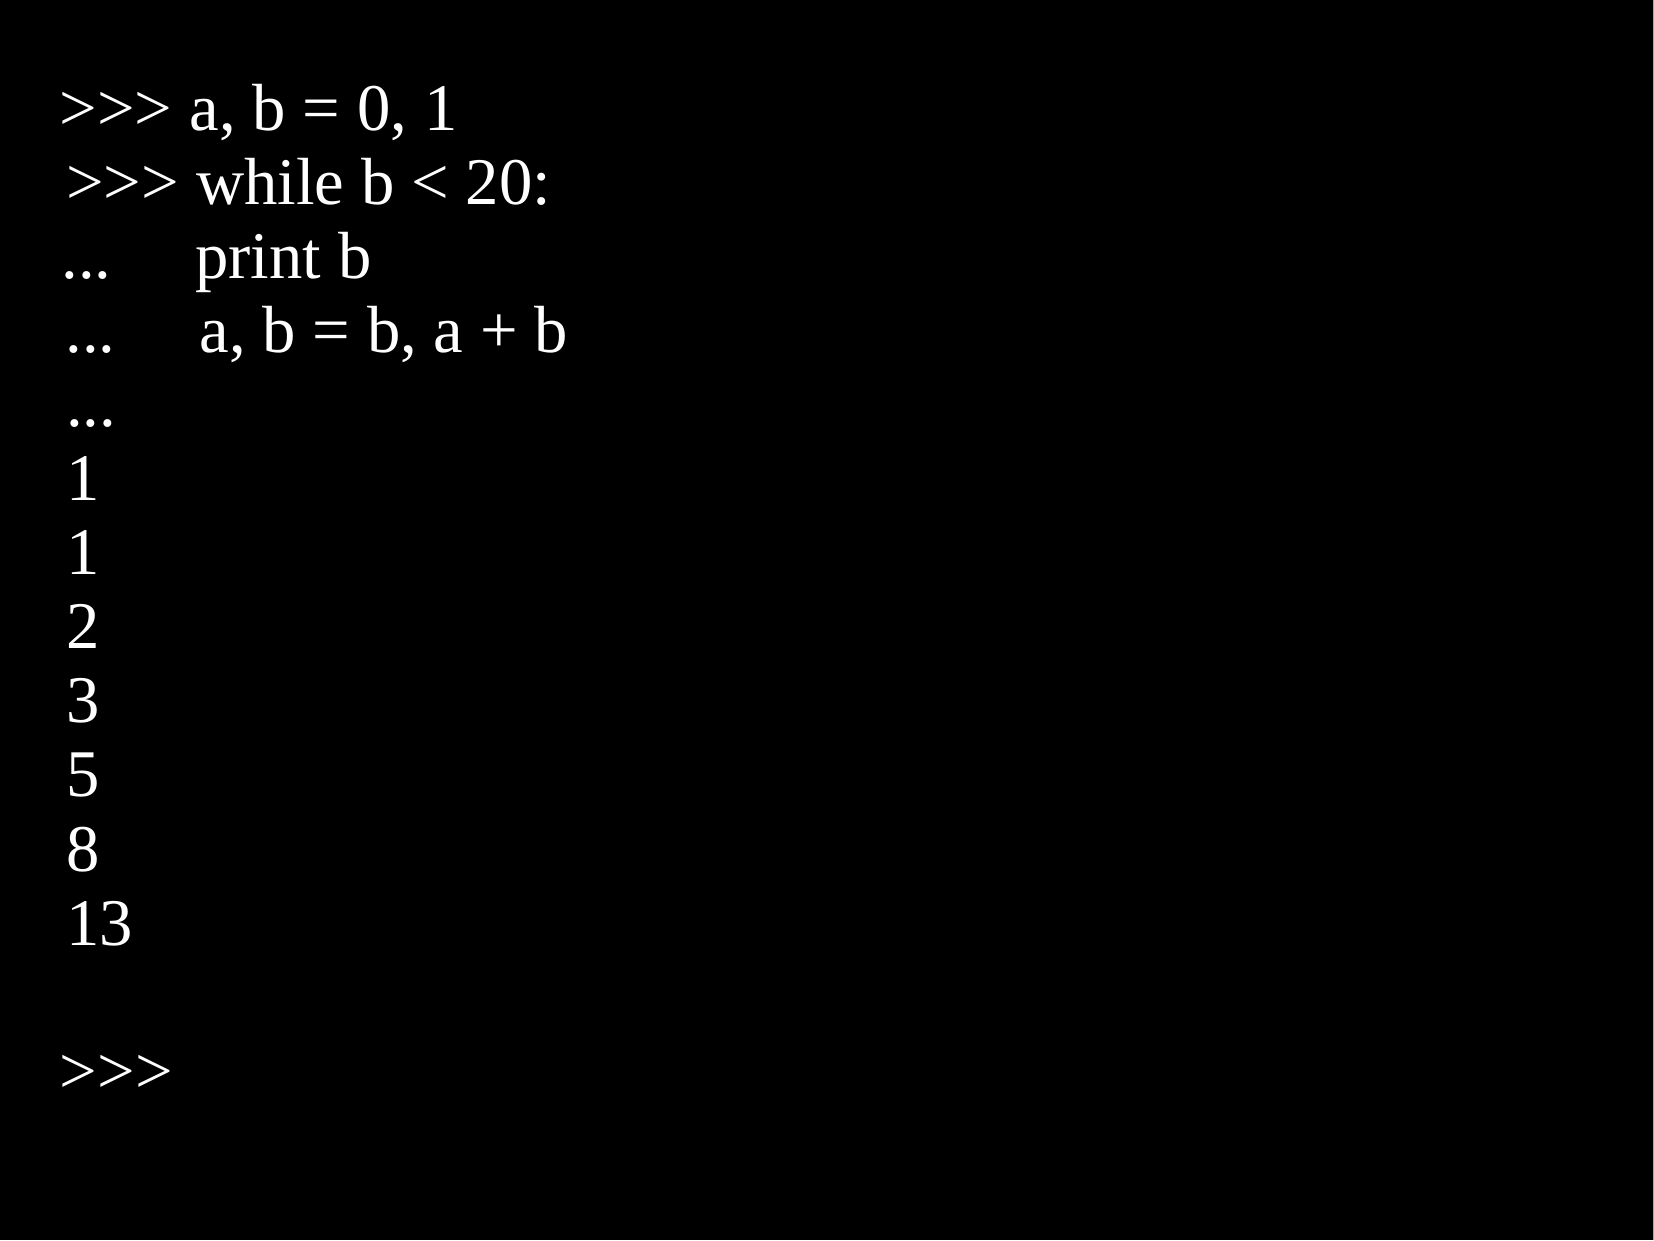

# >>> a, b = 0, 1
>>> while b < 20:
... print b
... a, b = b, a + b
...
1
1
2
3
5
8
13
>>>